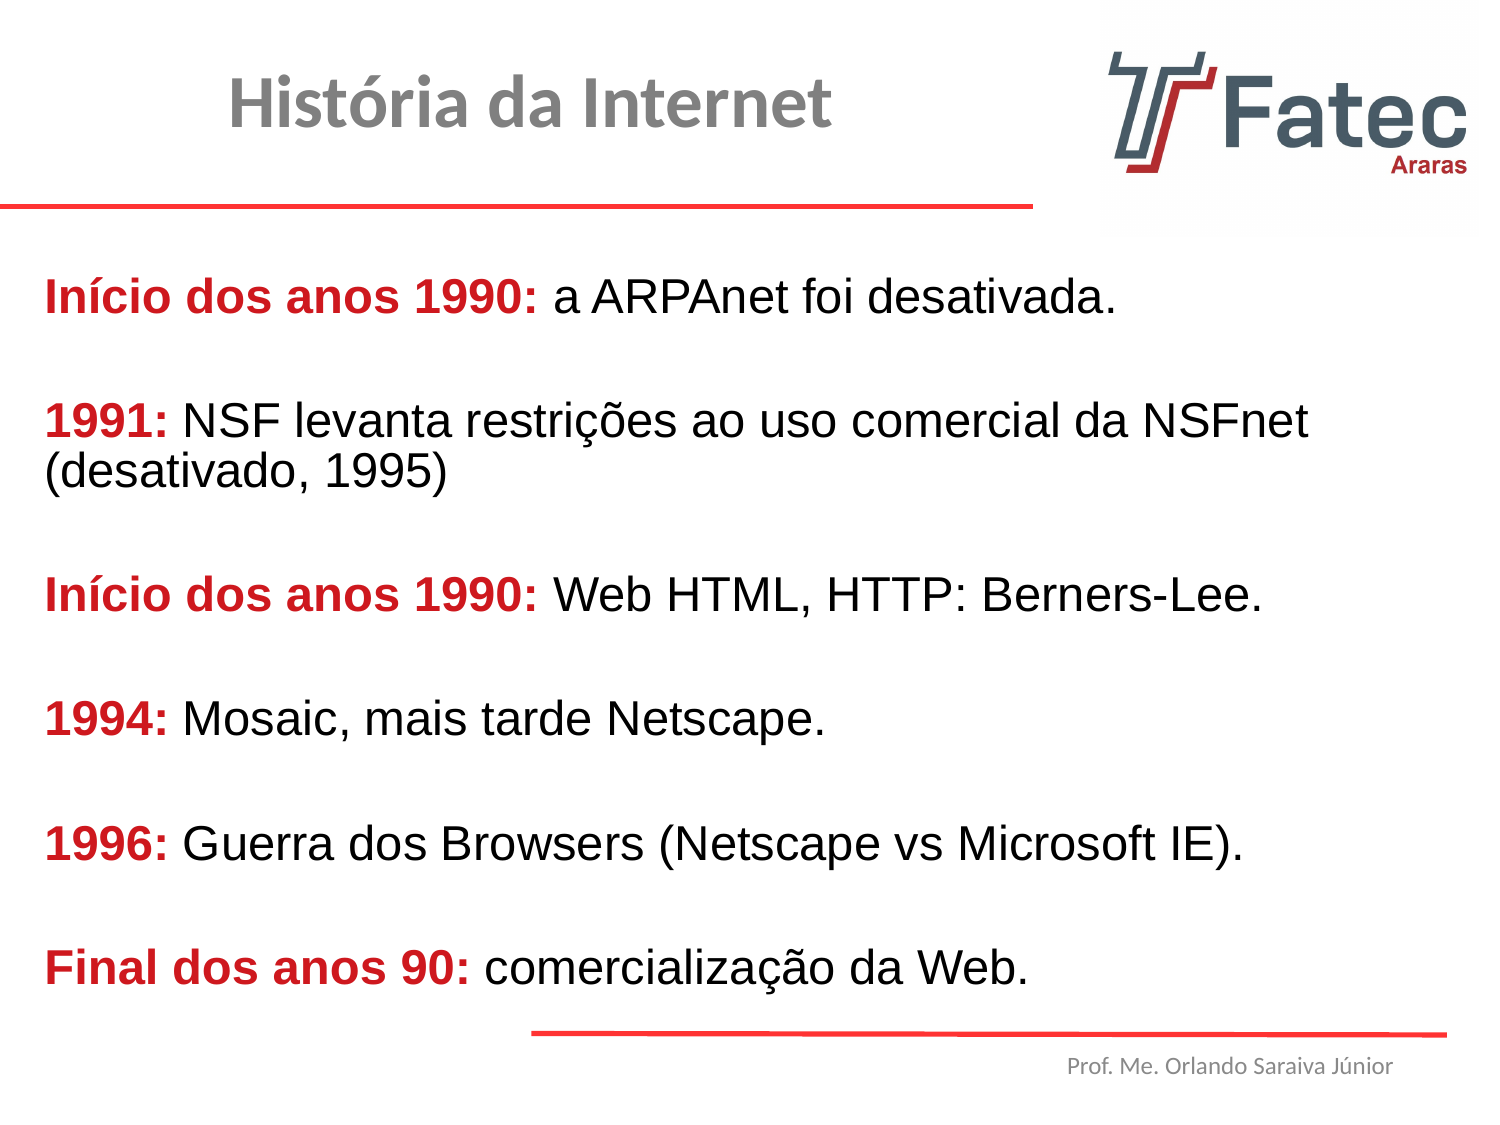

História da Internet
# Início dos anos 1990: a ARPAnet foi desativada.
1991: NSF levanta restrições ao uso comercial da NSFnet (desativado, 1995)
Início dos anos 1990: Web HTML, HTTP: Berners-Lee.
1994: Mosaic, mais tarde Netscape.
1996: Guerra dos Browsers (Netscape vs Microsoft IE).
Final dos anos 90: comercialização da Web.